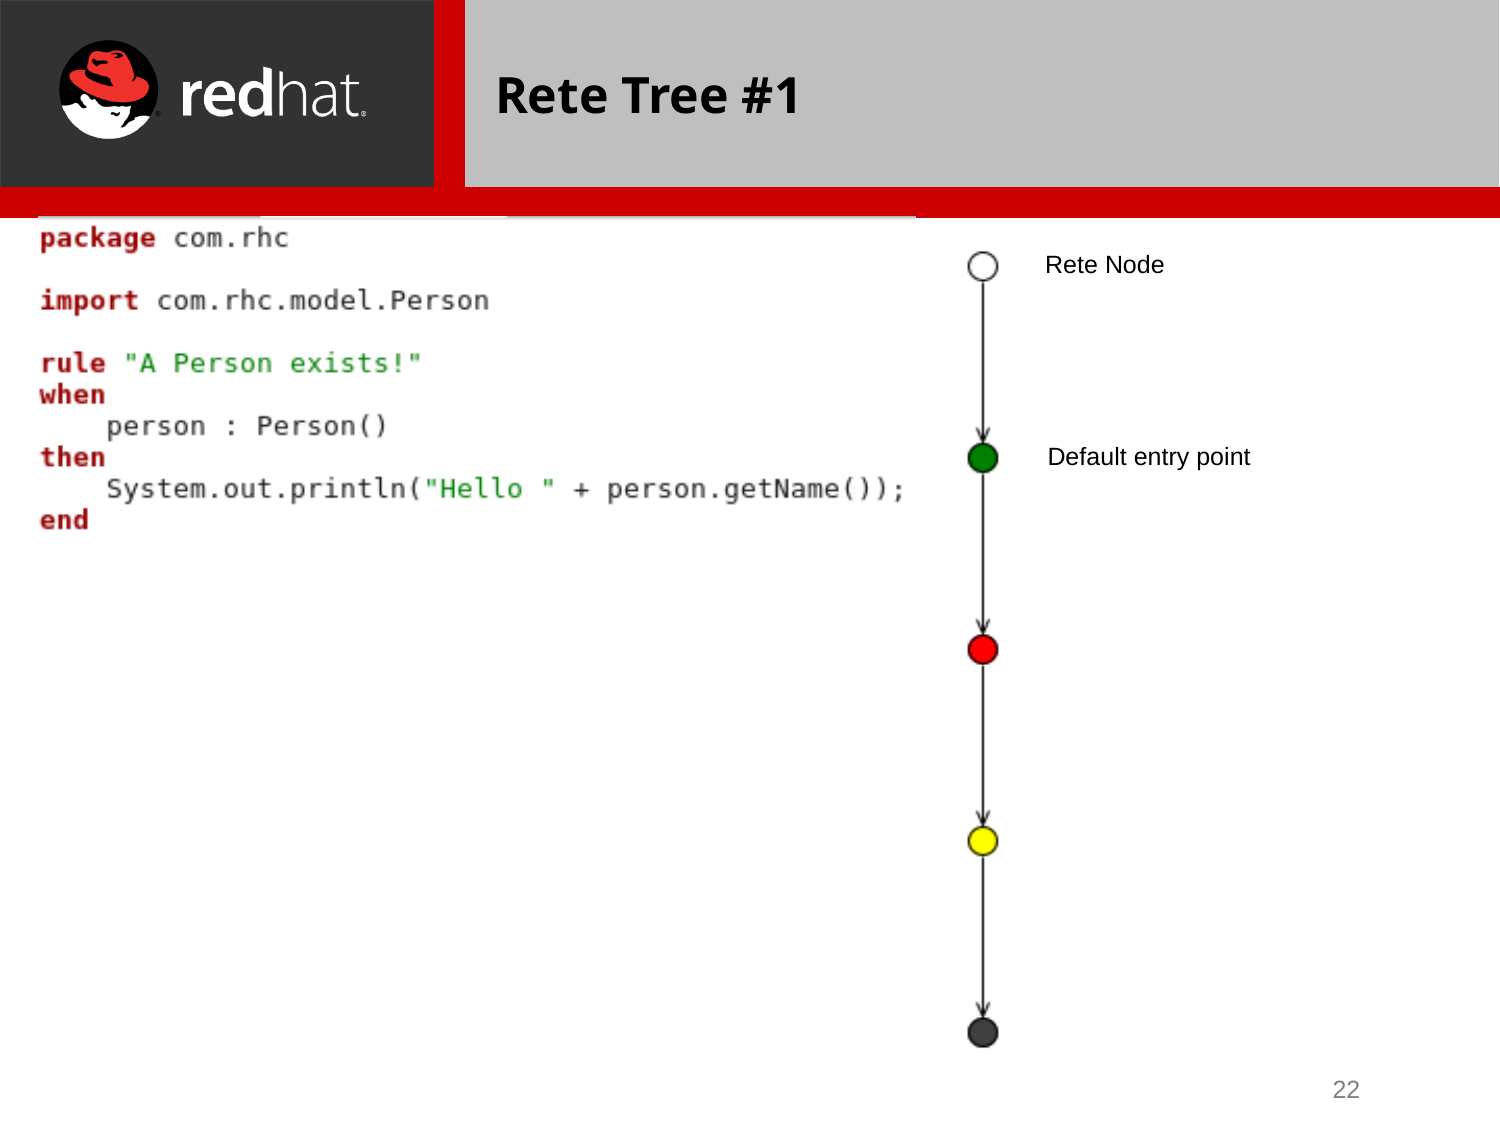

# Rete Tree #1
Rete Node
Default entry point